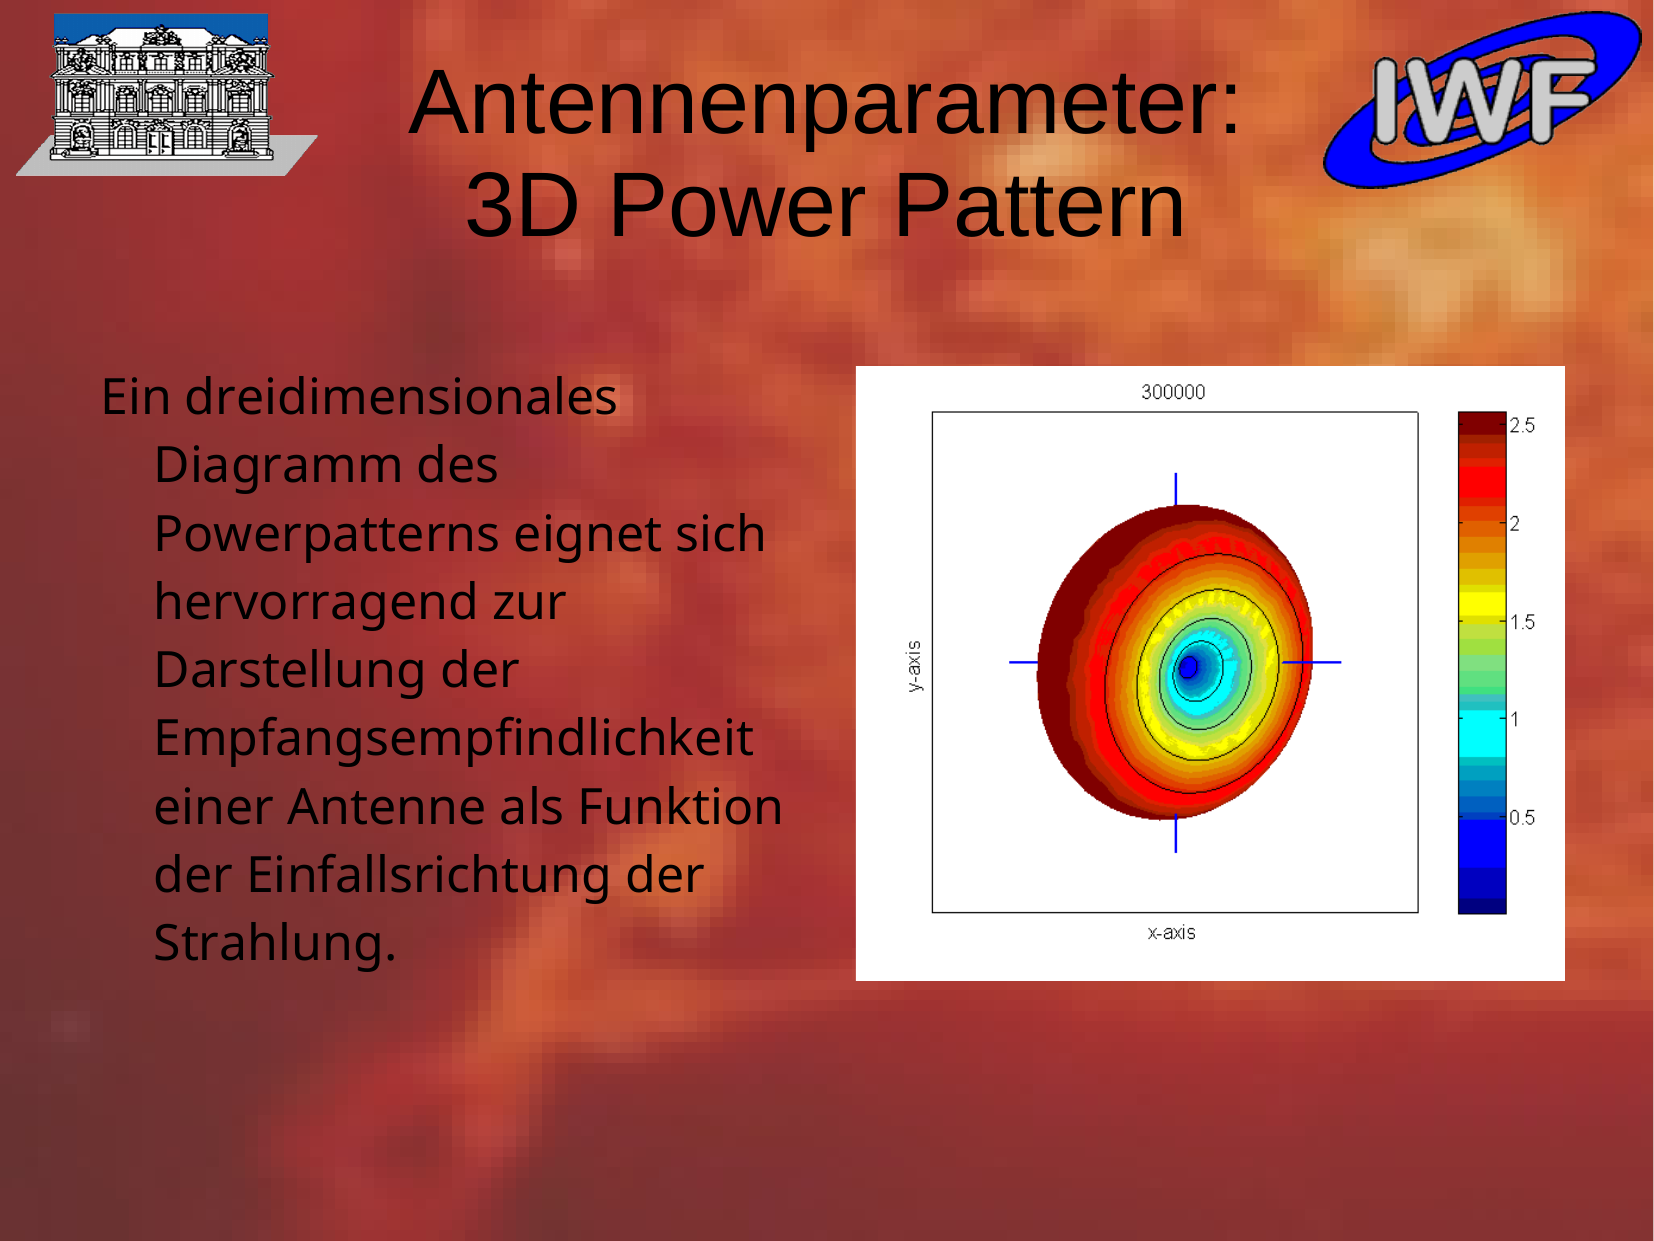

# Antennenparameter: 3D Power Pattern
Ein dreidimensionales Diagramm des Powerpatterns eignet sich hervorragend zur Darstellung der Empfangsempfindlichkeit einer Antenne als Funktion der Einfallsrichtung der Strahlung.